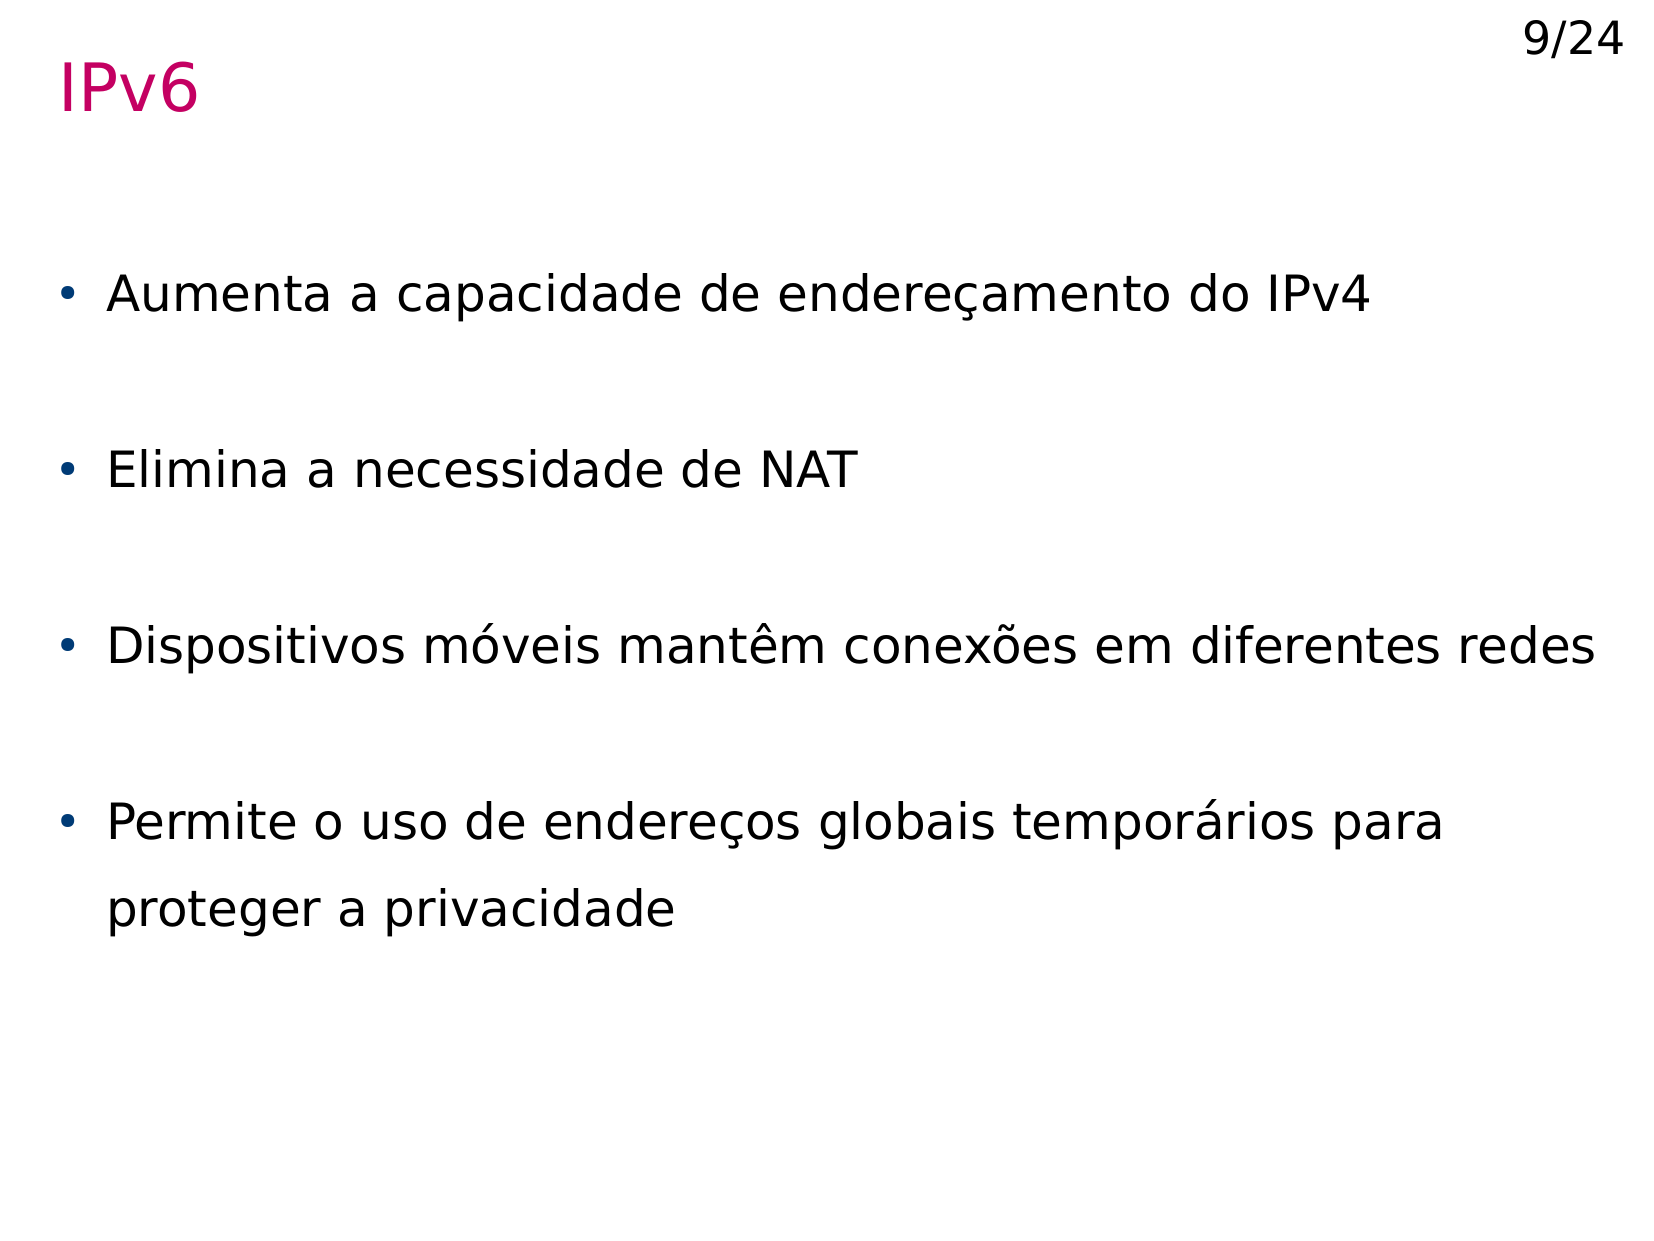

9
# IPv6
Aumenta a capacidade de endereçamento do IPv4
Elimina a necessidade de NAT
Dispositivos móveis mantêm conexões em diferentes redes
Permite o uso de endereços globais temporários para proteger a privacidade